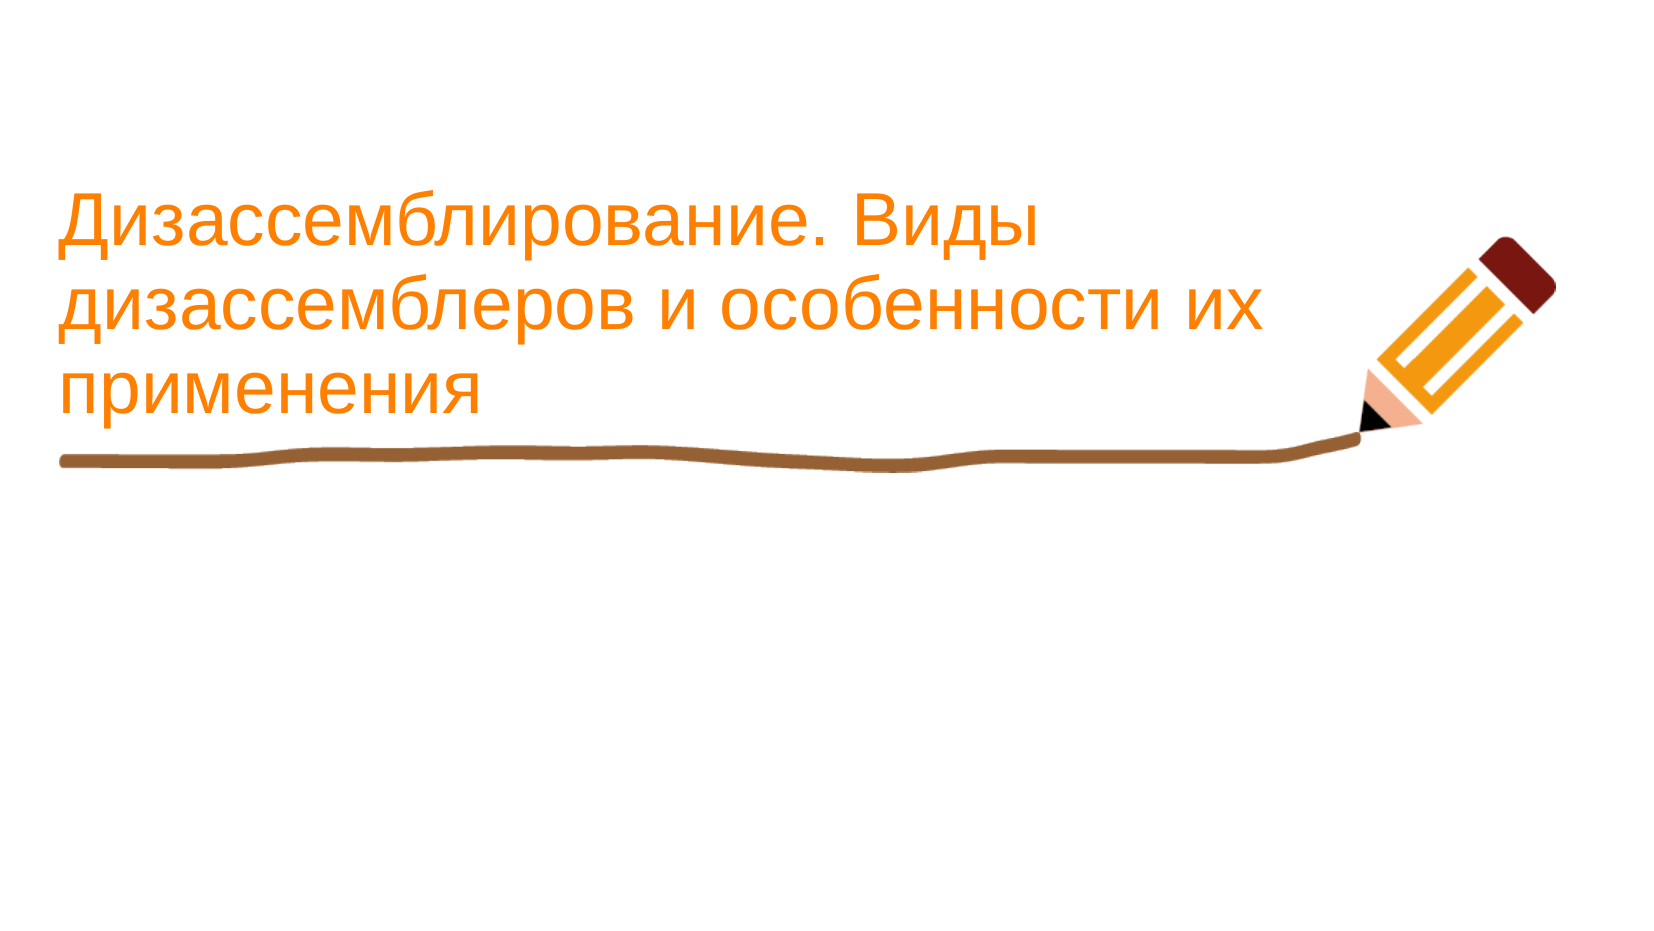

# Дизассемблирование. Виды дизассемблеров и особенности их применения